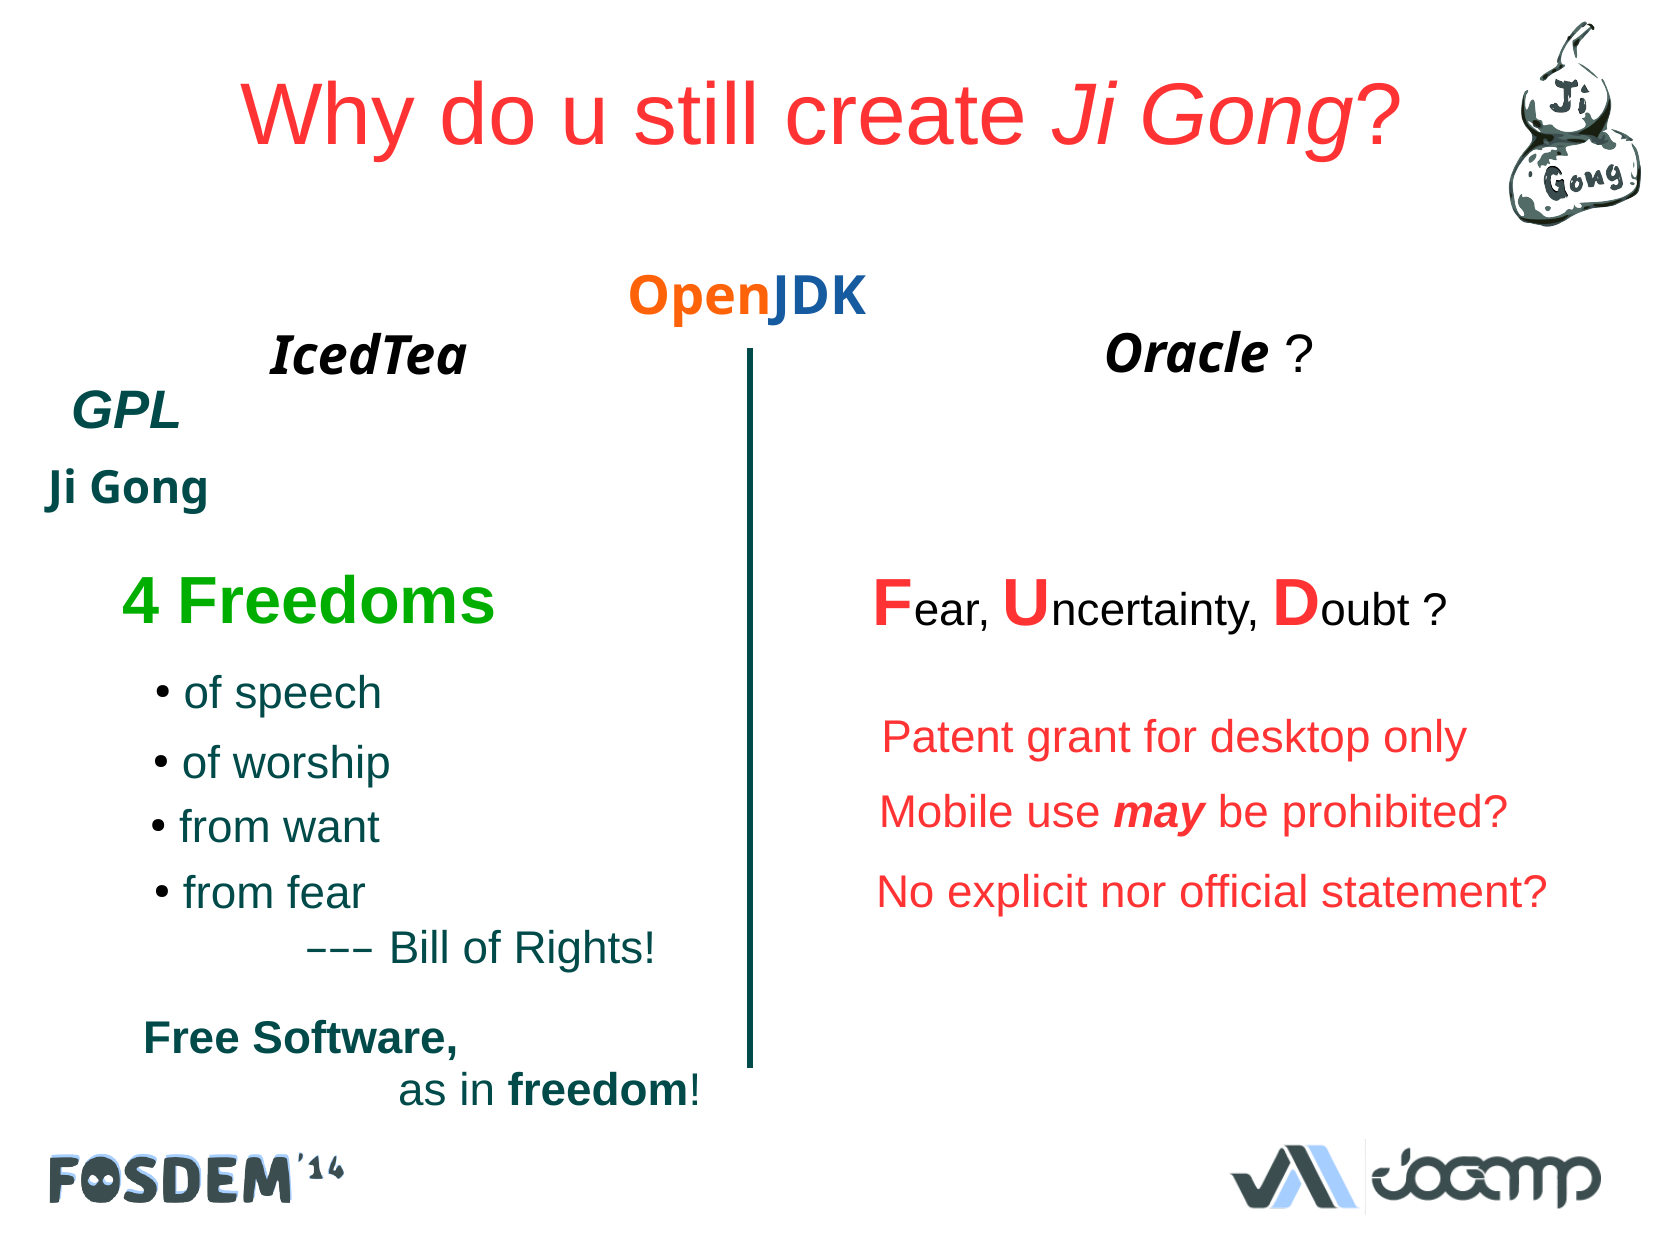

# Why do u still create Ji Gong?
OpenJDK
Oracle ?
IcedTea
GPL
Ji Gong
4 Freedoms
Fear, Uncertainty, Doubt ?
 of speech
 of worship
 from want
 from fear
Patent grant for desktop only
Mobile use may be prohibited?
No explicit nor official statement?
––– Bill of Rights!
 Free Software,
 as in freedom!